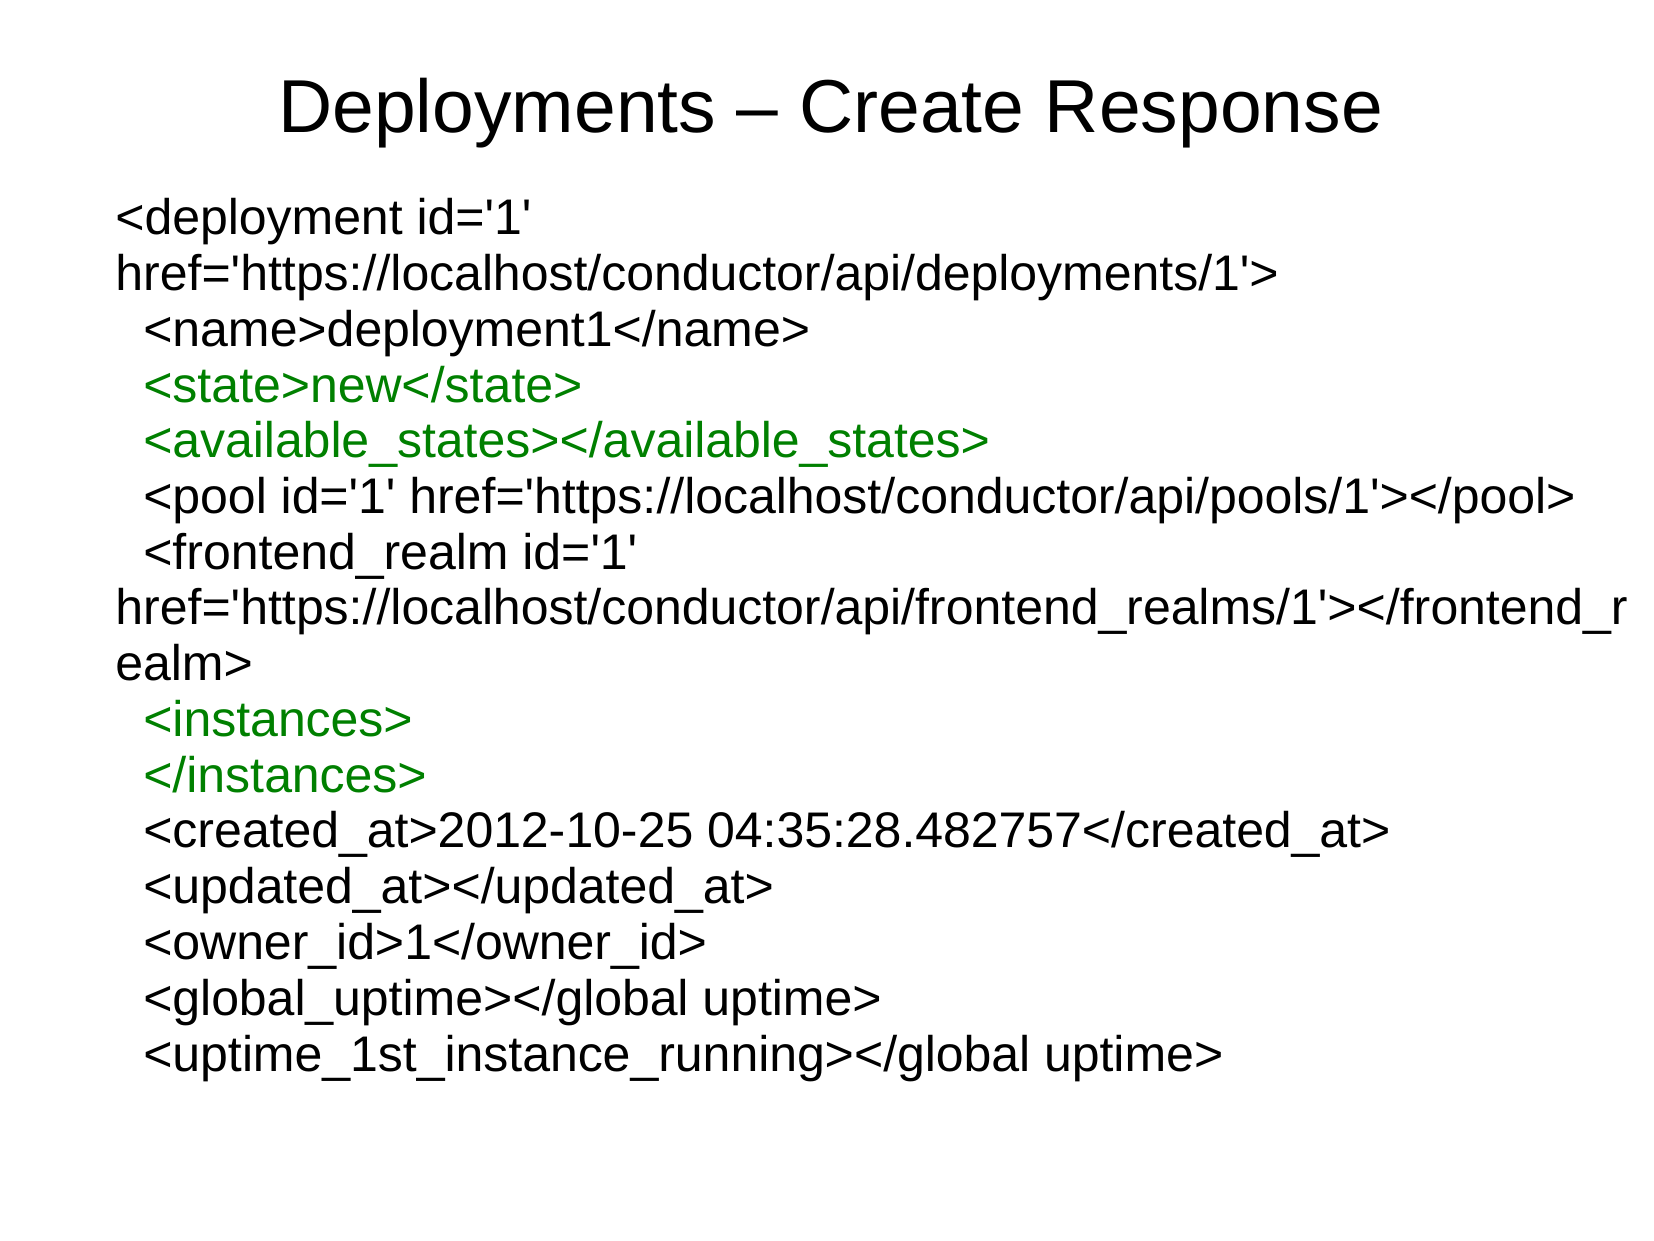

# Deployments – Create Response
<deployment id='1' href='https://localhost/conductor/api/deployments/1'>
 <name>deployment1</name>
 <state>new</state>
 <available_states></available_states>
 <pool id='1' href='https://localhost/conductor/api/pools/1'></pool>
 <frontend_realm id='1' href='https://localhost/conductor/api/frontend_realms/1'></frontend_realm>
 <instances>
 </instances>
 <created_at>2012-10-25 04:35:28.482757</created_at>
 <updated_at></updated_at>
 <owner_id>1</owner_id>
 <global_uptime></global uptime>
 <uptime_1st_instance_running></global uptime>